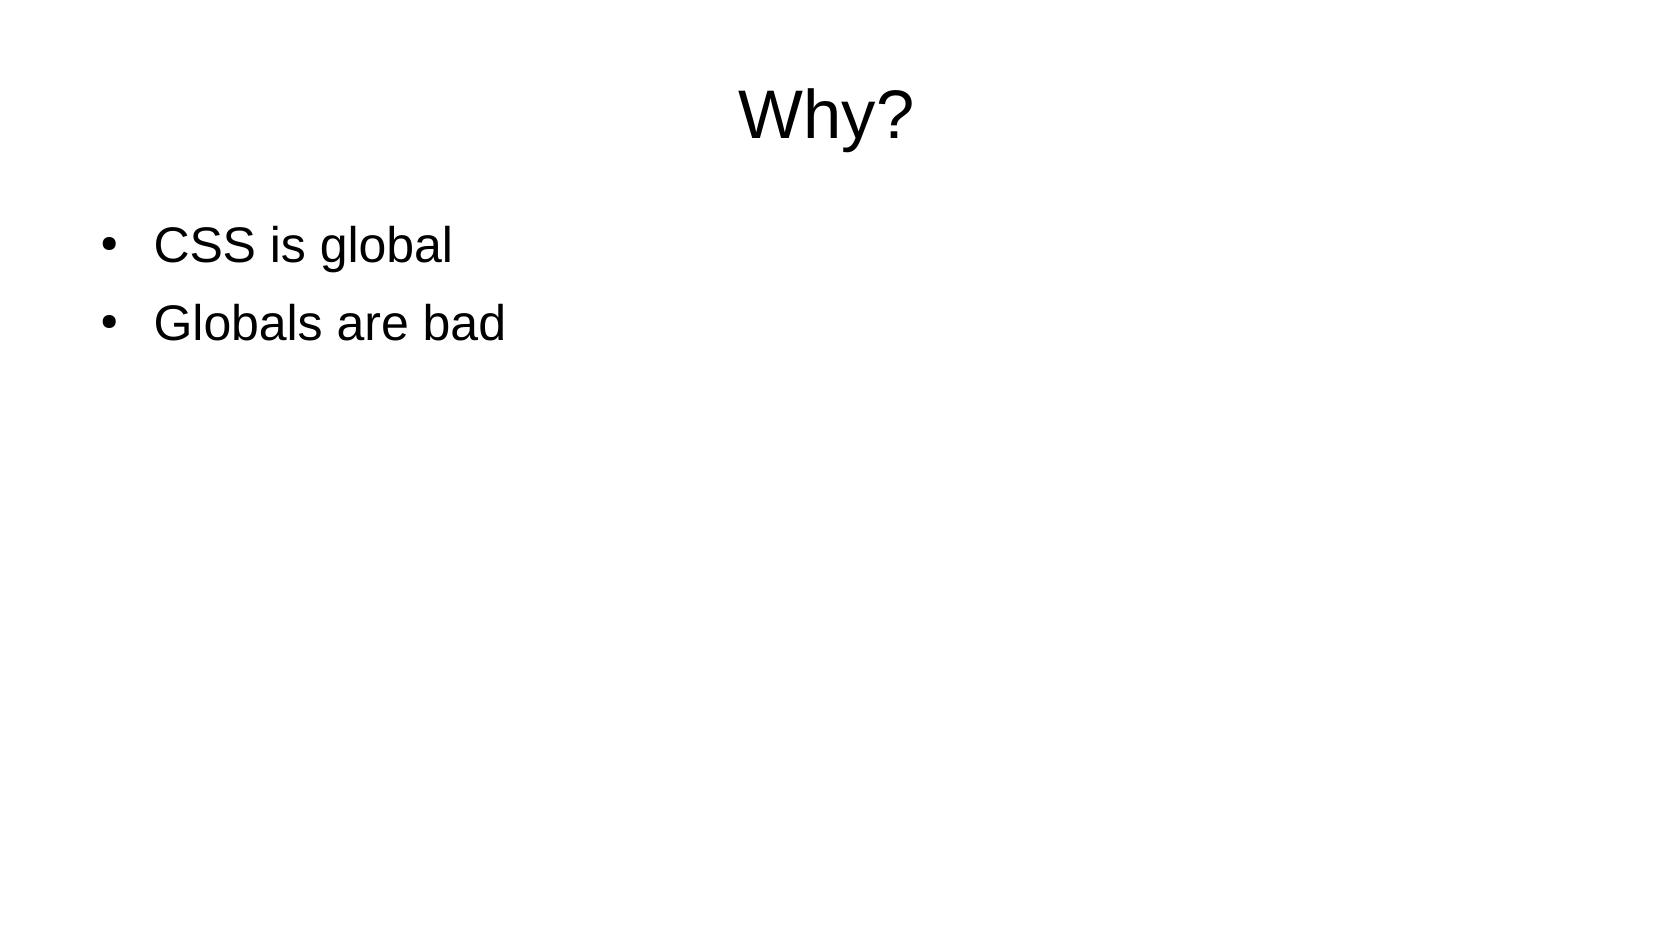

# Why?
CSS is global
Globals are bad